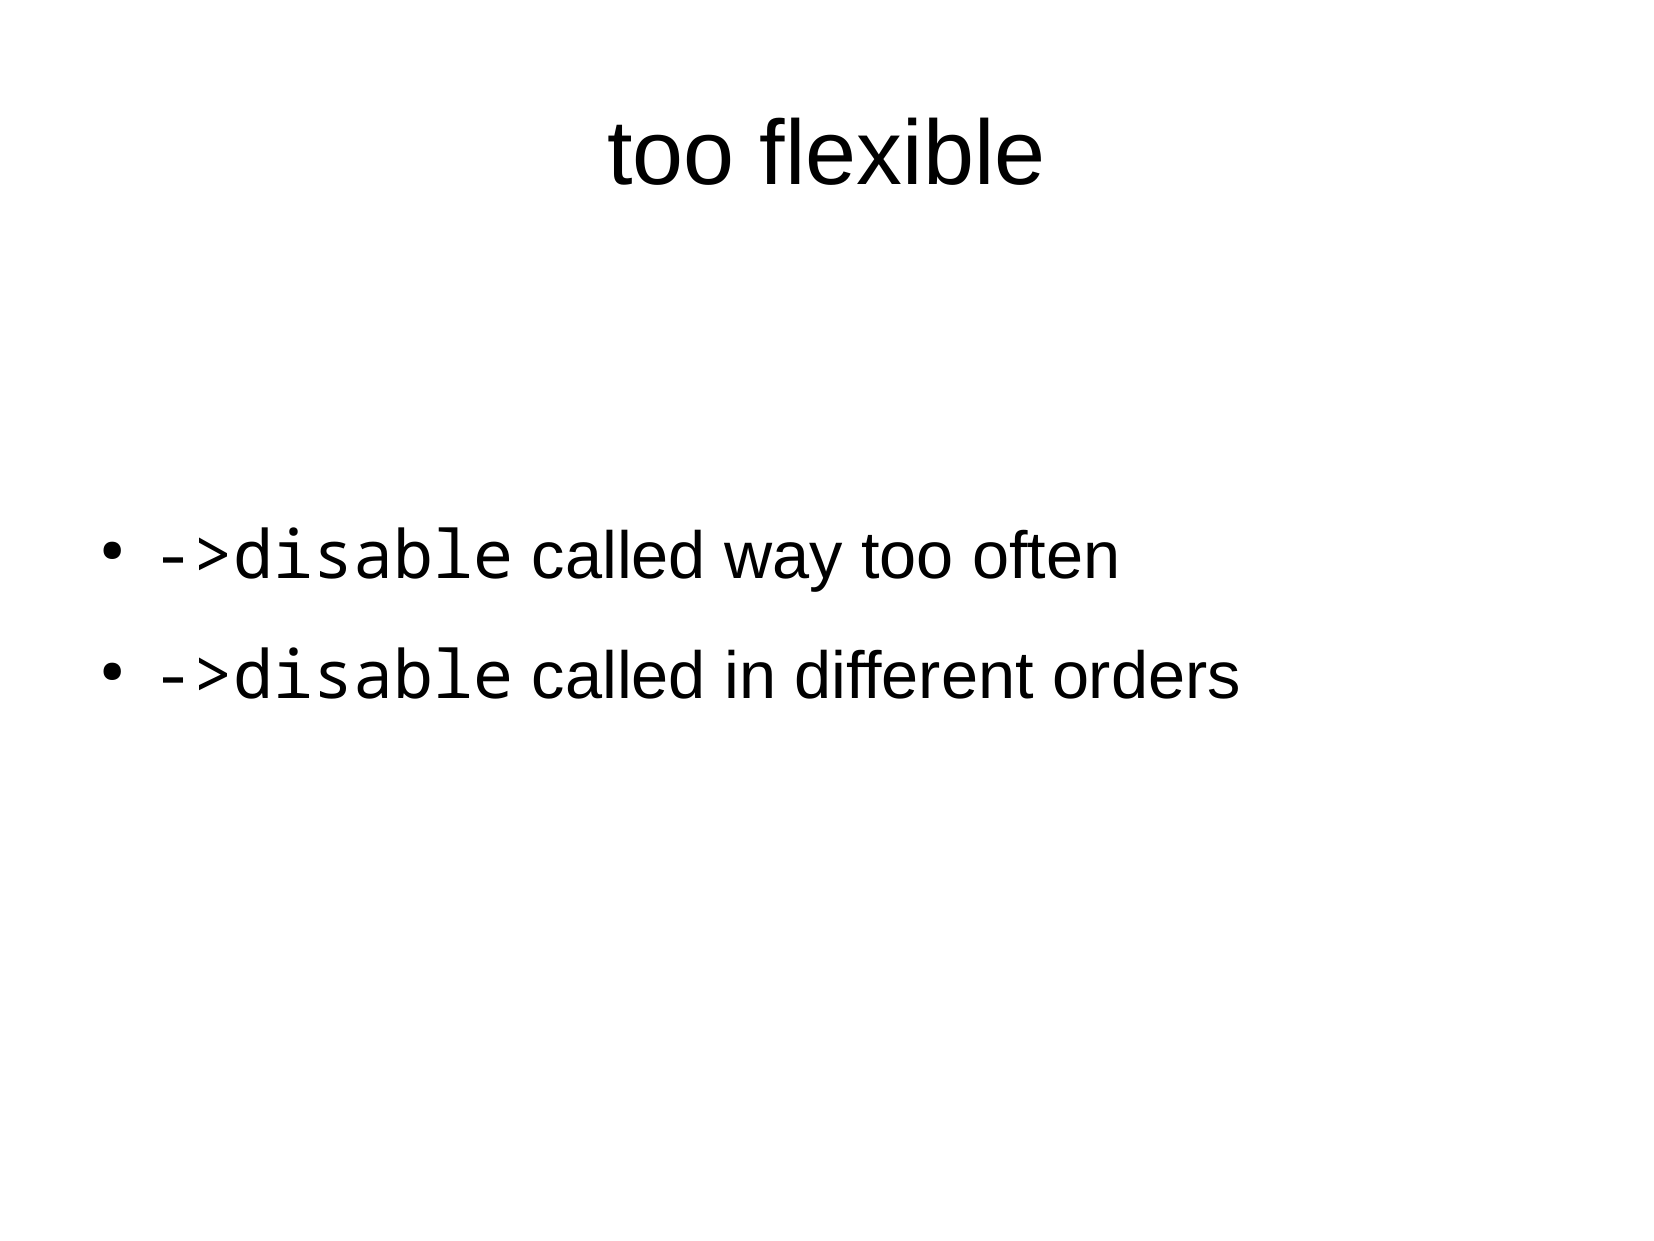

# too flexible
->disable called way too often
->disable called in different orders